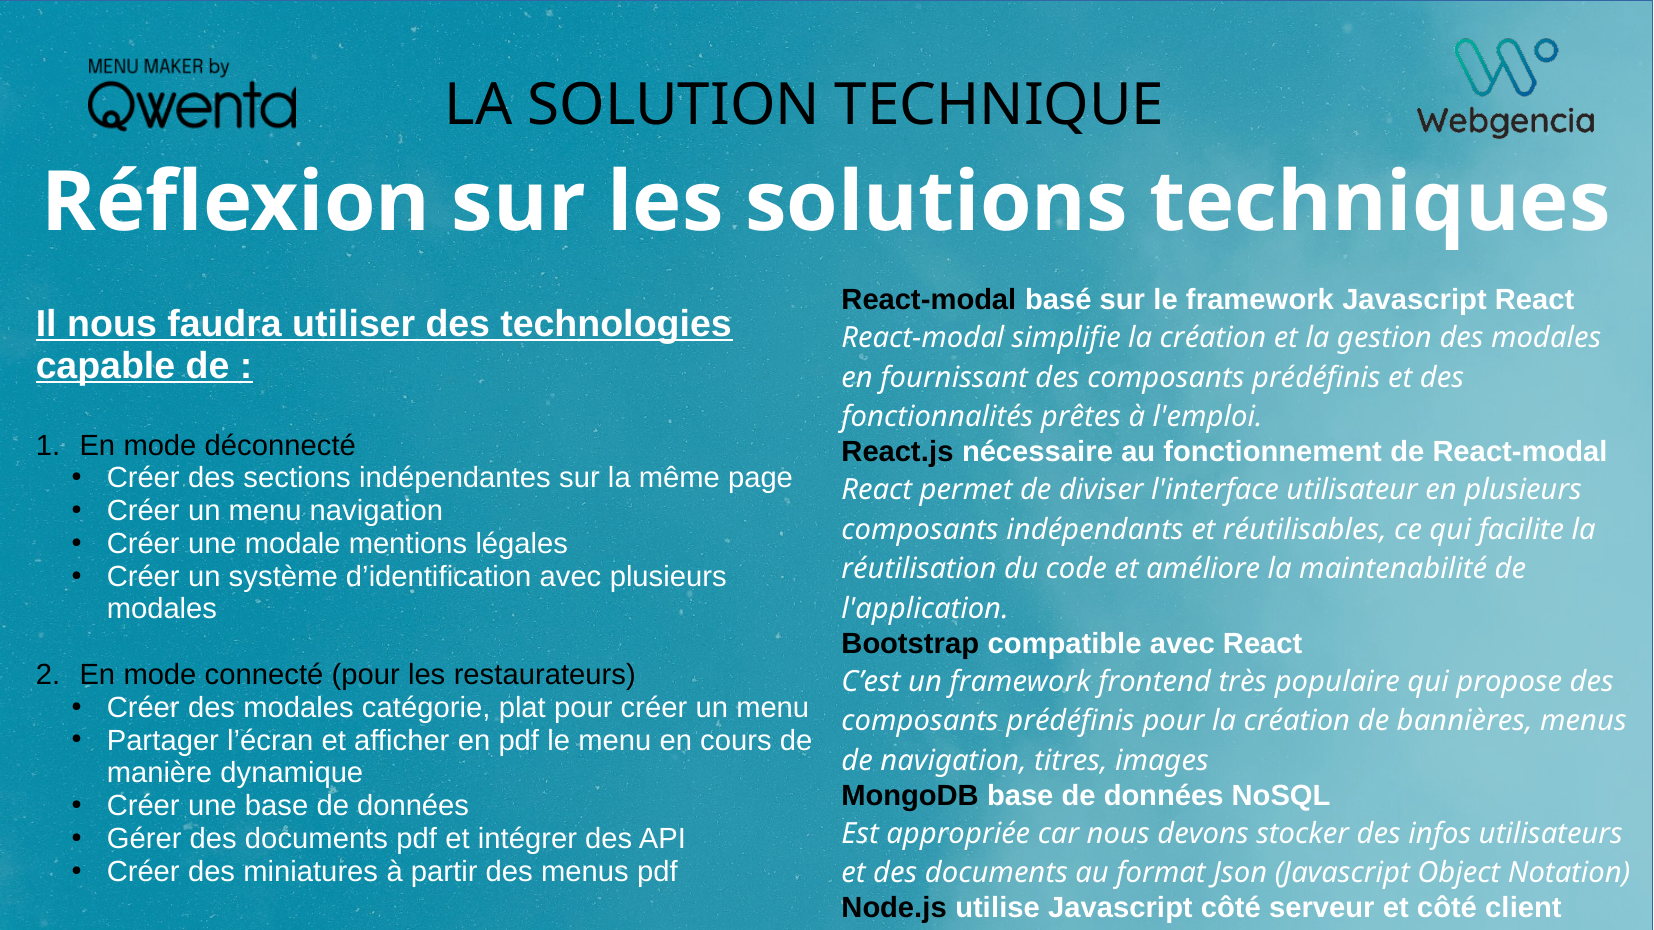

# Réflexion sur les solutions techniques
LA SOLUTION TECHNIQUE
React-modal basé sur le framework Javascript React
React-modal simplifie la création et la gestion des modales en fournissant des composants prédéfinis et des fonctionnalités prêtes à l'emploi.
React.js nécessaire au fonctionnement de React-modal
React permet de diviser l'interface utilisateur en plusieurs composants indépendants et réutilisables, ce qui facilite la réutilisation du code et améliore la maintenabilité de l'application.
Bootstrap compatible avec React
C’est un framework frontend très populaire qui propose des composants prédéfinis pour la création de bannières, menus de navigation, titres, images
MongoDB base de données NoSQL
Est appropriée car nous devons stocker des infos utilisateurs et des documents au format Json (Javascript Object Notation)
Node.js utilise Javascript côté serveur et côté client
Permet de créer des API et est compatible avec React
Express.js framework de l’écosystème Node.js
Permet de créer les routes vers les API
Il nous faudra utiliser des technologies capable de :
 En mode déconnecté
Créer des sections indépendantes sur la même page
Créer un menu navigation
Créer une modale mentions légales
Créer un système d’identification avec plusieurs modales
 En mode connecté (pour les restaurateurs)
Créer des modales catégorie, plat pour créer un menu
Partager l’écran et afficher en pdf le menu en cours de manière dynamique
Créer une base de données
Gérer des documents pdf et intégrer des API
Créer des miniatures à partir des menus pdf